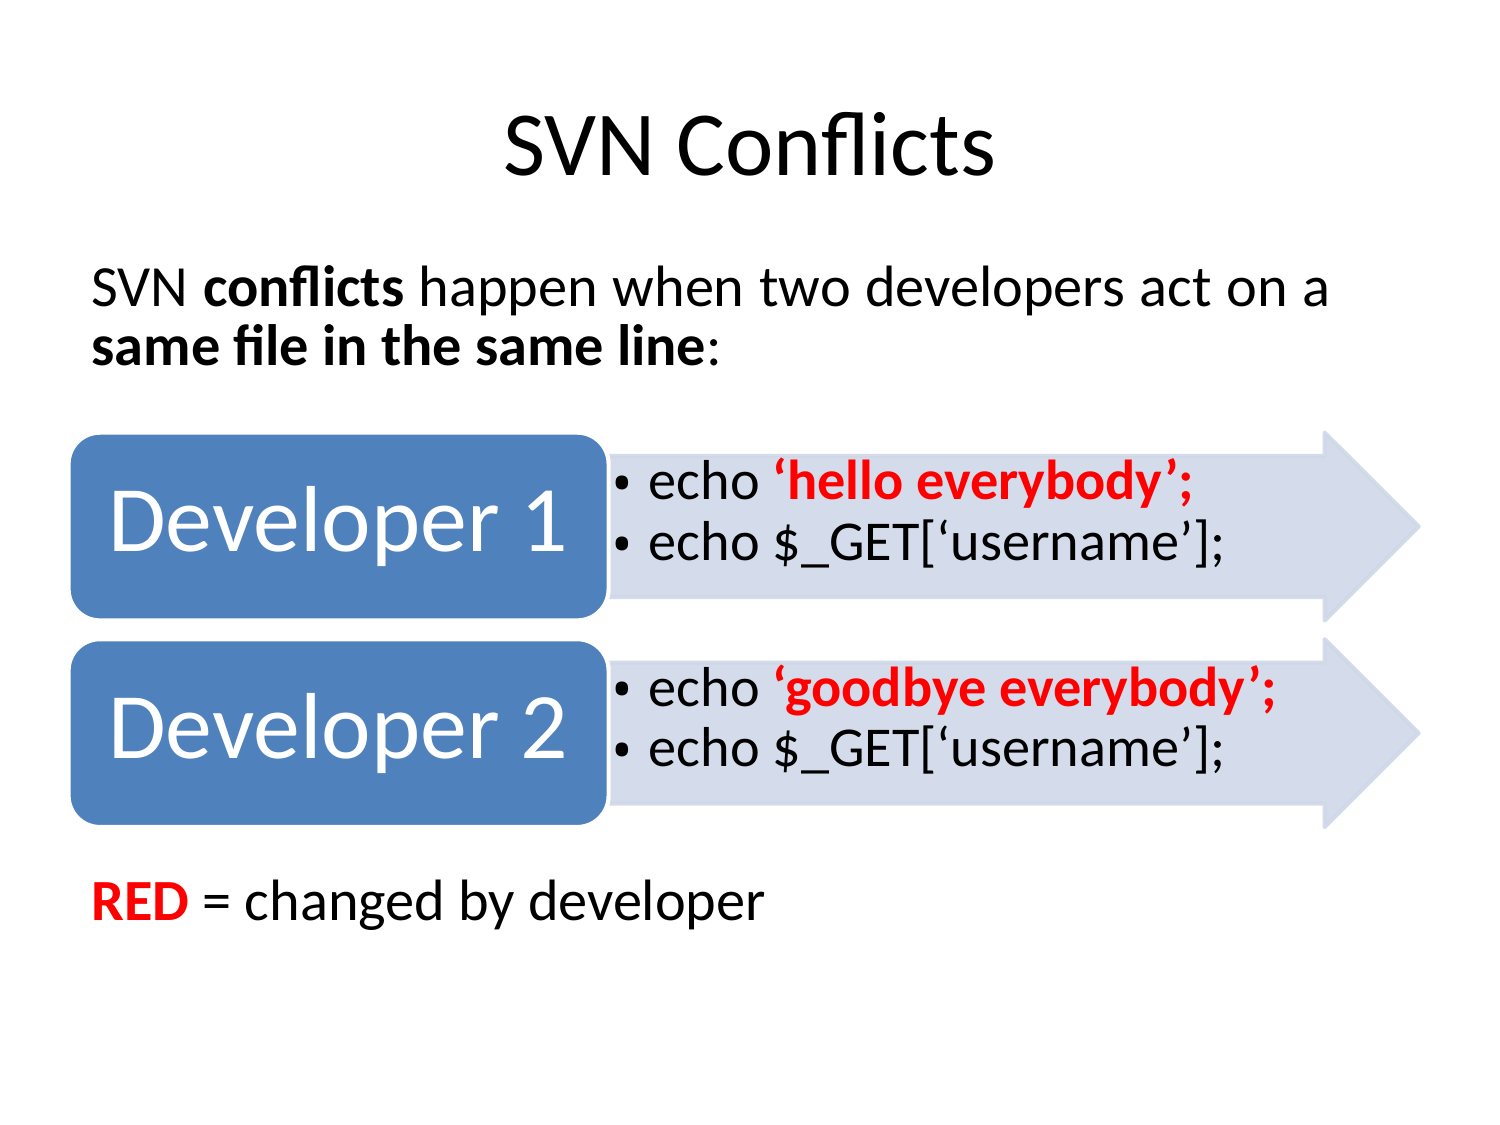

# SVN Conflicts
SVN conflicts happen when two developers act on a same file in the same line:
Developer 1
echo ‘hello everybody’;
echo $_GET[‘username’];
Developer 2
echo ‘goodbye everybody’;
echo $_GET[‘username’];
RED = changed by developer